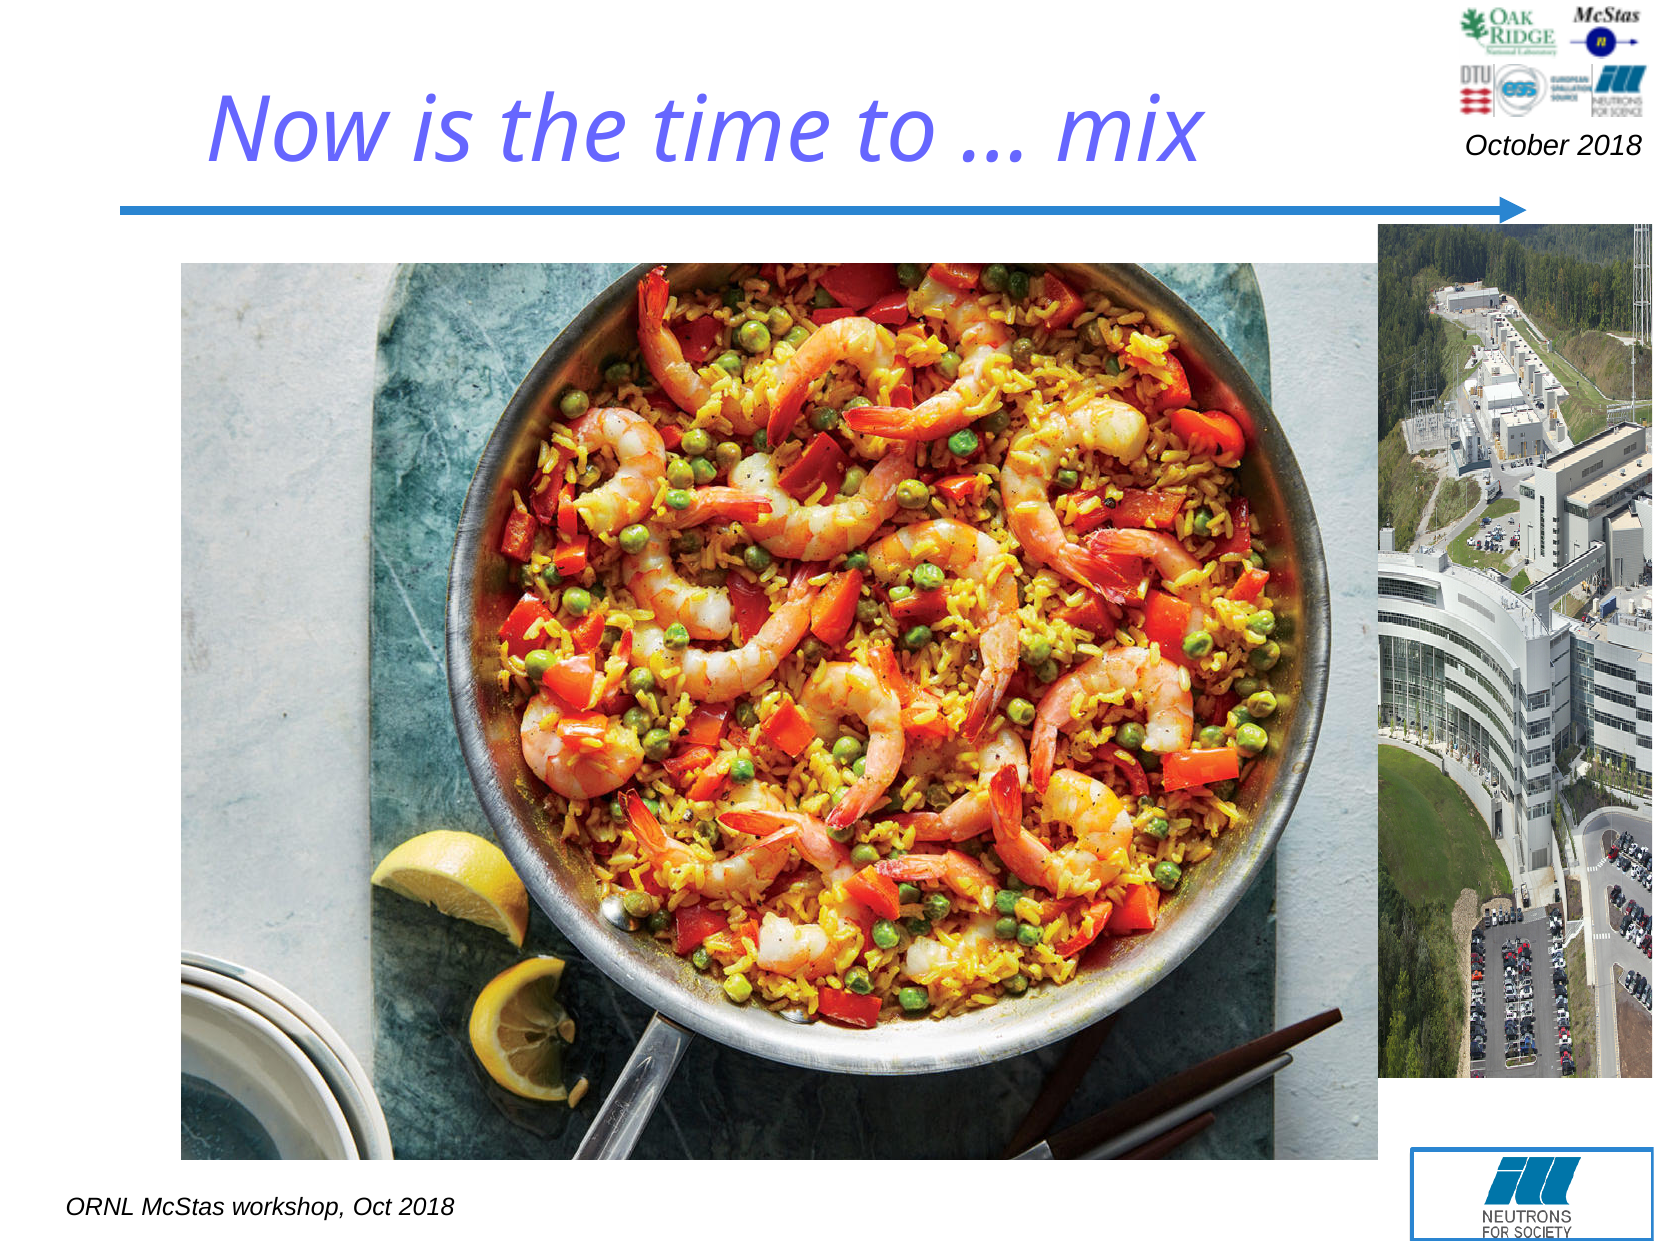

# Now is the time to … mix